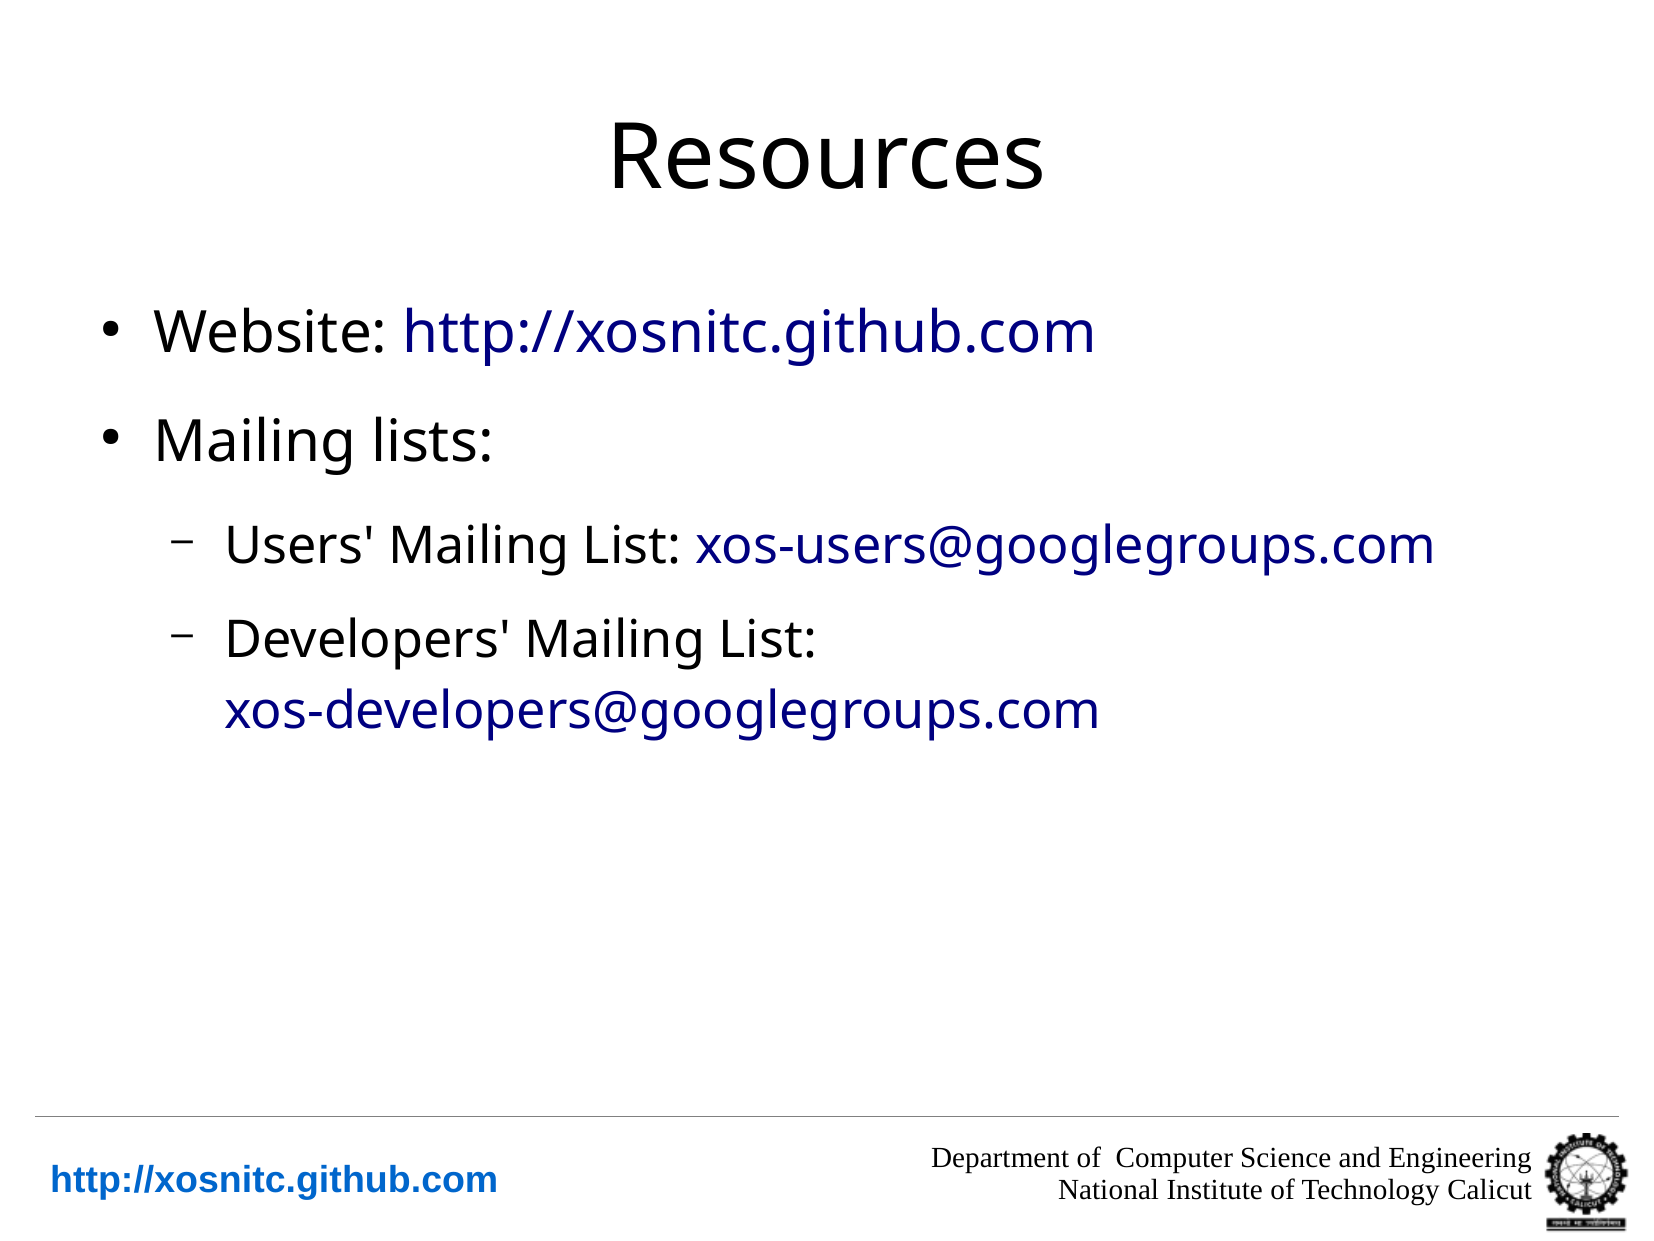

# Resources
Website: http://xosnitc.github.com
Mailing lists:
Users' Mailing List: xos-users@googlegroups.com
Developers' Mailing List: xos-developers@googlegroups.com